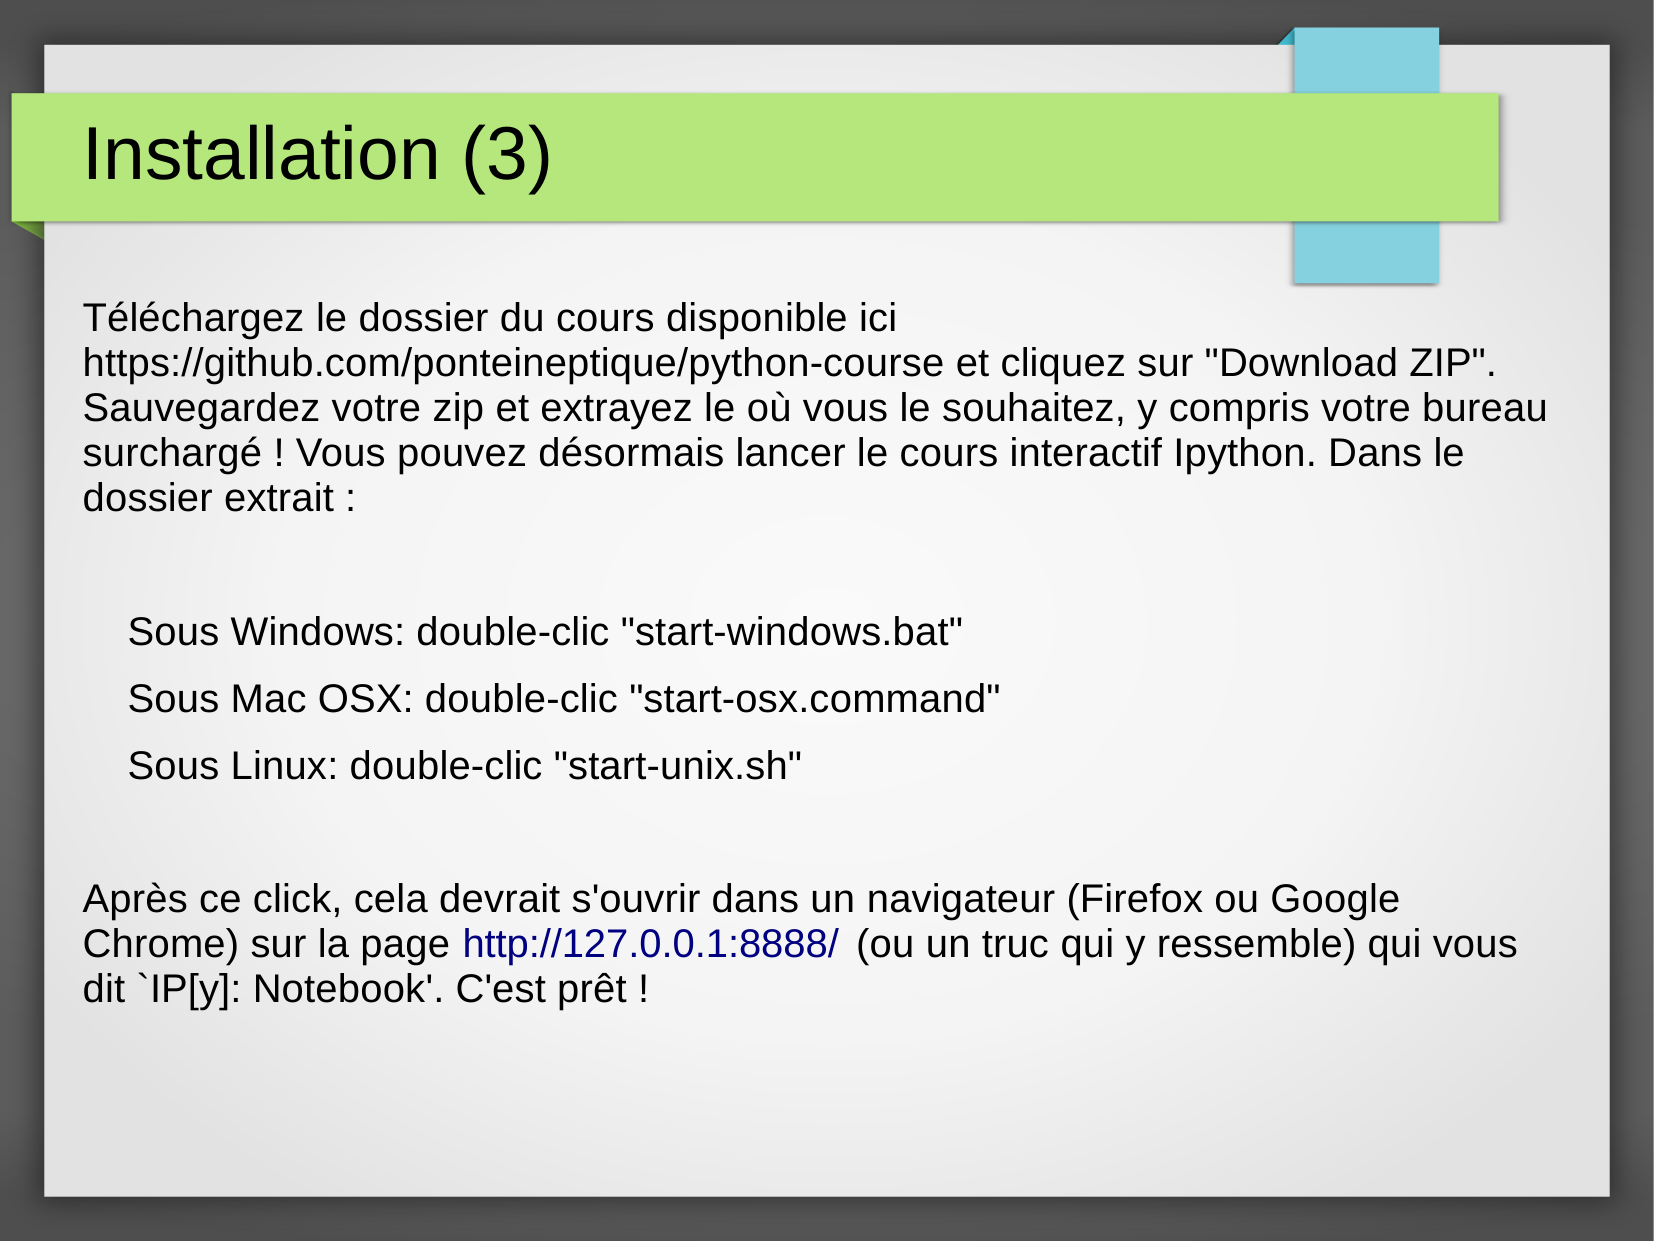

# Installation (3)
Téléchargez le dossier du cours disponible ici https://github.com/ponteineptique/python-course et cliquez sur "Download ZIP". Sauvegardez votre zip et extrayez le où vous le souhaitez, y compris votre bureau surchargé ! Vous pouvez désormais lancer le cours interactif Ipython. Dans le dossier extrait :
 Sous Windows: double-clic "start-windows.bat"
 Sous Mac OSX: double-clic "start-osx.command"
 Sous Linux: double-clic "start-unix.sh"
Après ce click, cela devrait s'ouvrir dans un navigateur (Firefox ou Google Chrome) sur la page http://127.0.0.1:8888/ (ou un truc qui y ressemble) qui vous dit `IP[y]: Notebook'. C'est prêt !